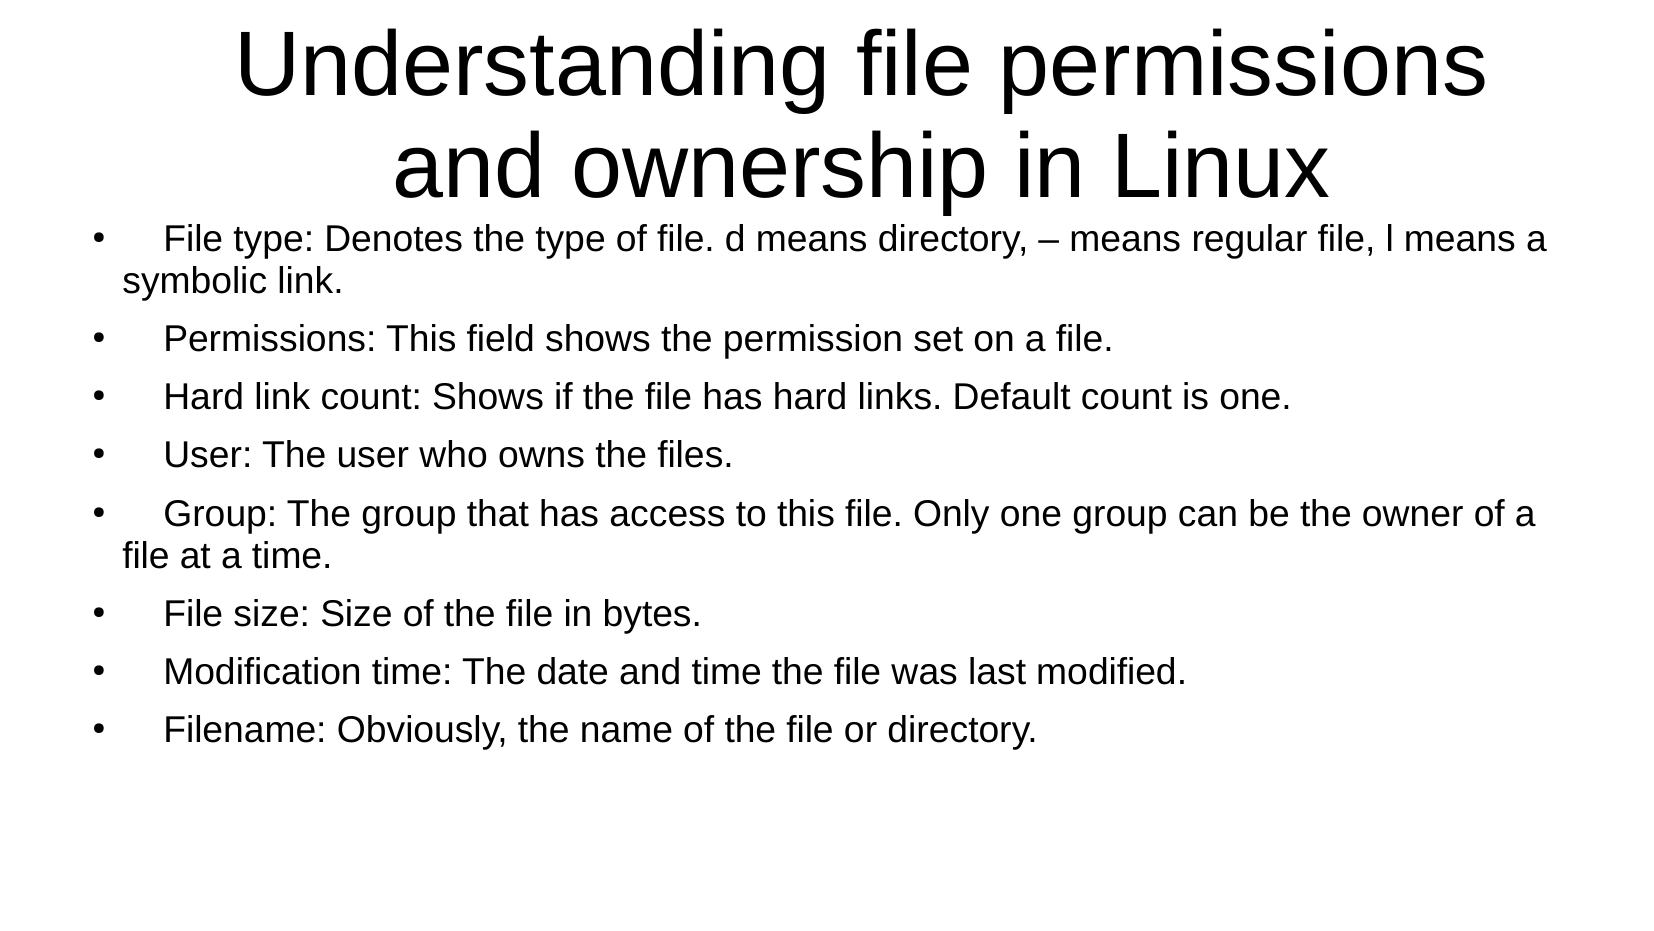

# Understanding file permissions and ownership in Linux
 File type: Denotes the type of file. d means directory, – means regular file, l means a symbolic link.
 Permissions: This field shows the permission set on a file.
 Hard link count: Shows if the file has hard links. Default count is one.
 User: The user who owns the files.
 Group: The group that has access to this file. Only one group can be the owner of a file at a time.
 File size: Size of the file in bytes.
 Modification time: The date and time the file was last modified.
 Filename: Obviously, the name of the file or directory.